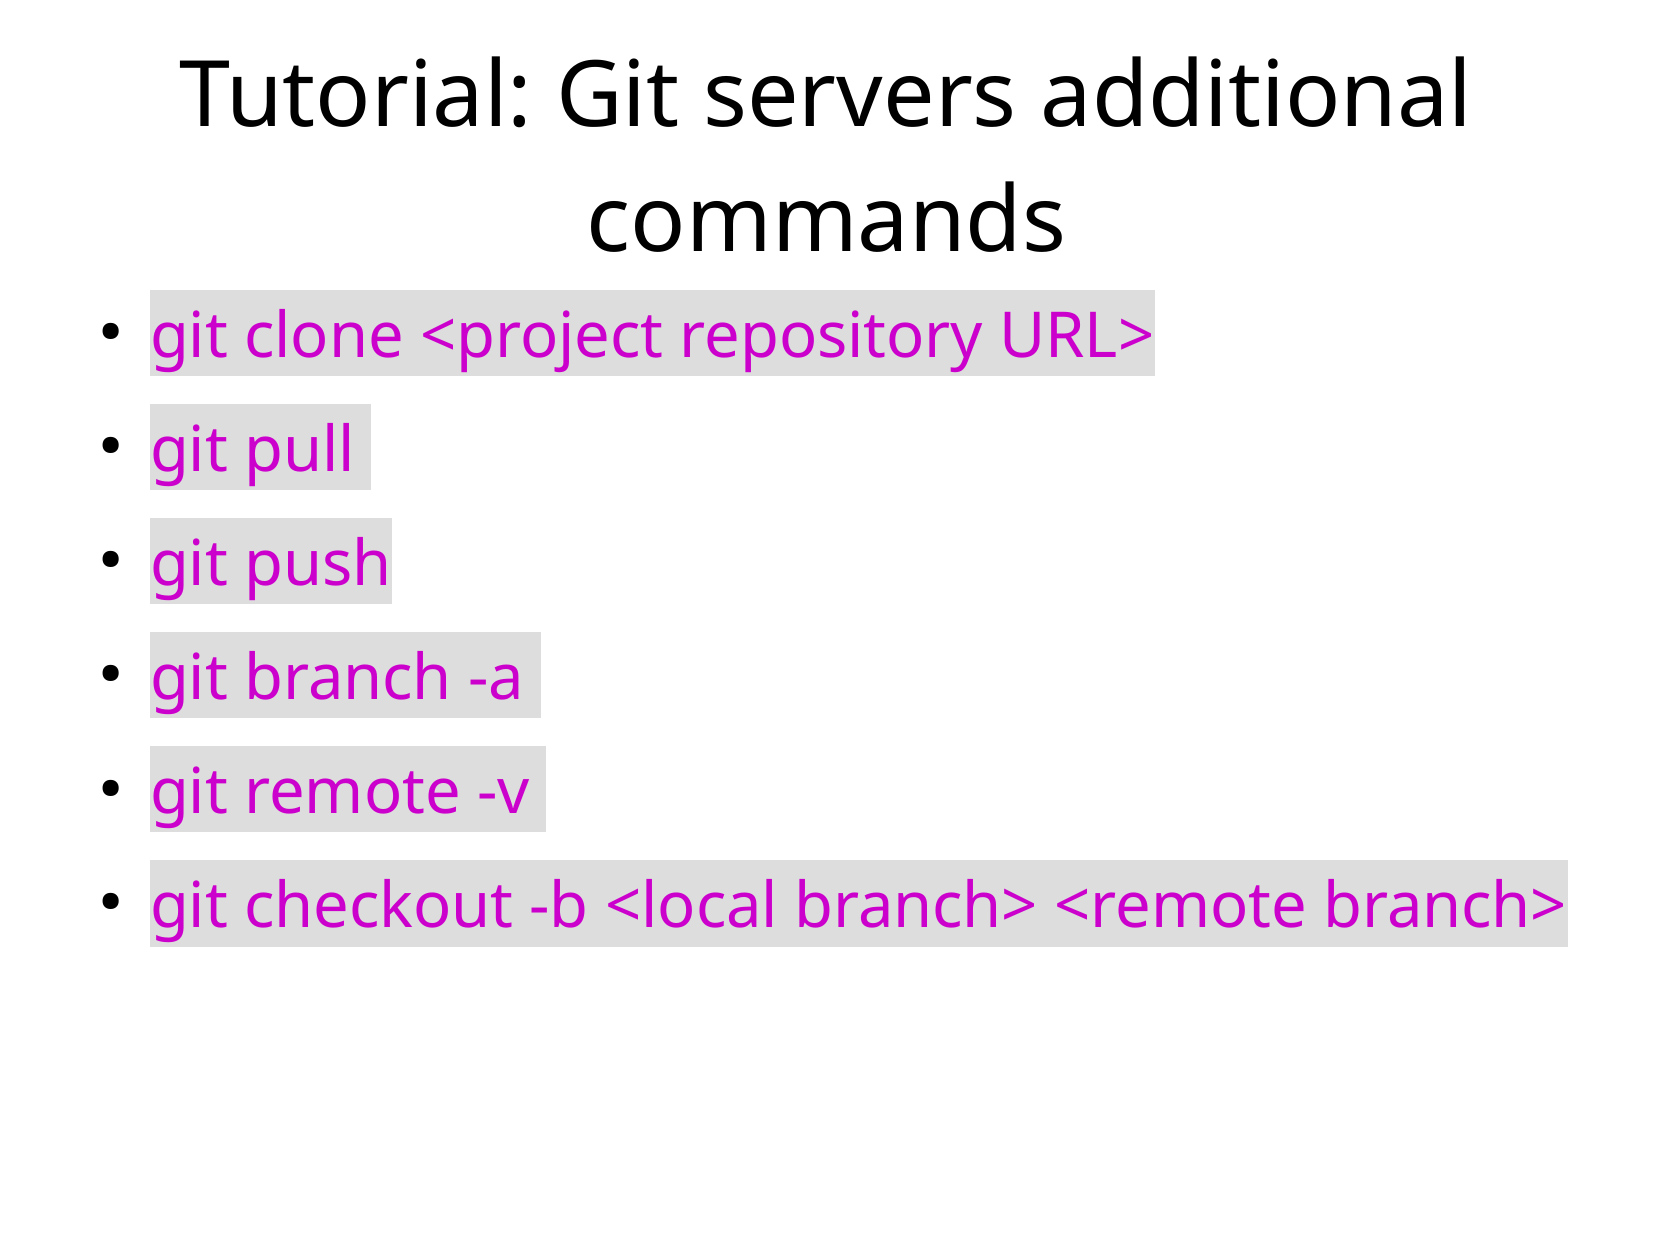

# Tutorial: Git servers additional commands
git clone <project repository URL>
git pull
git push
git branch -a
git remote -v
git checkout -b <local branch> <remote branch>